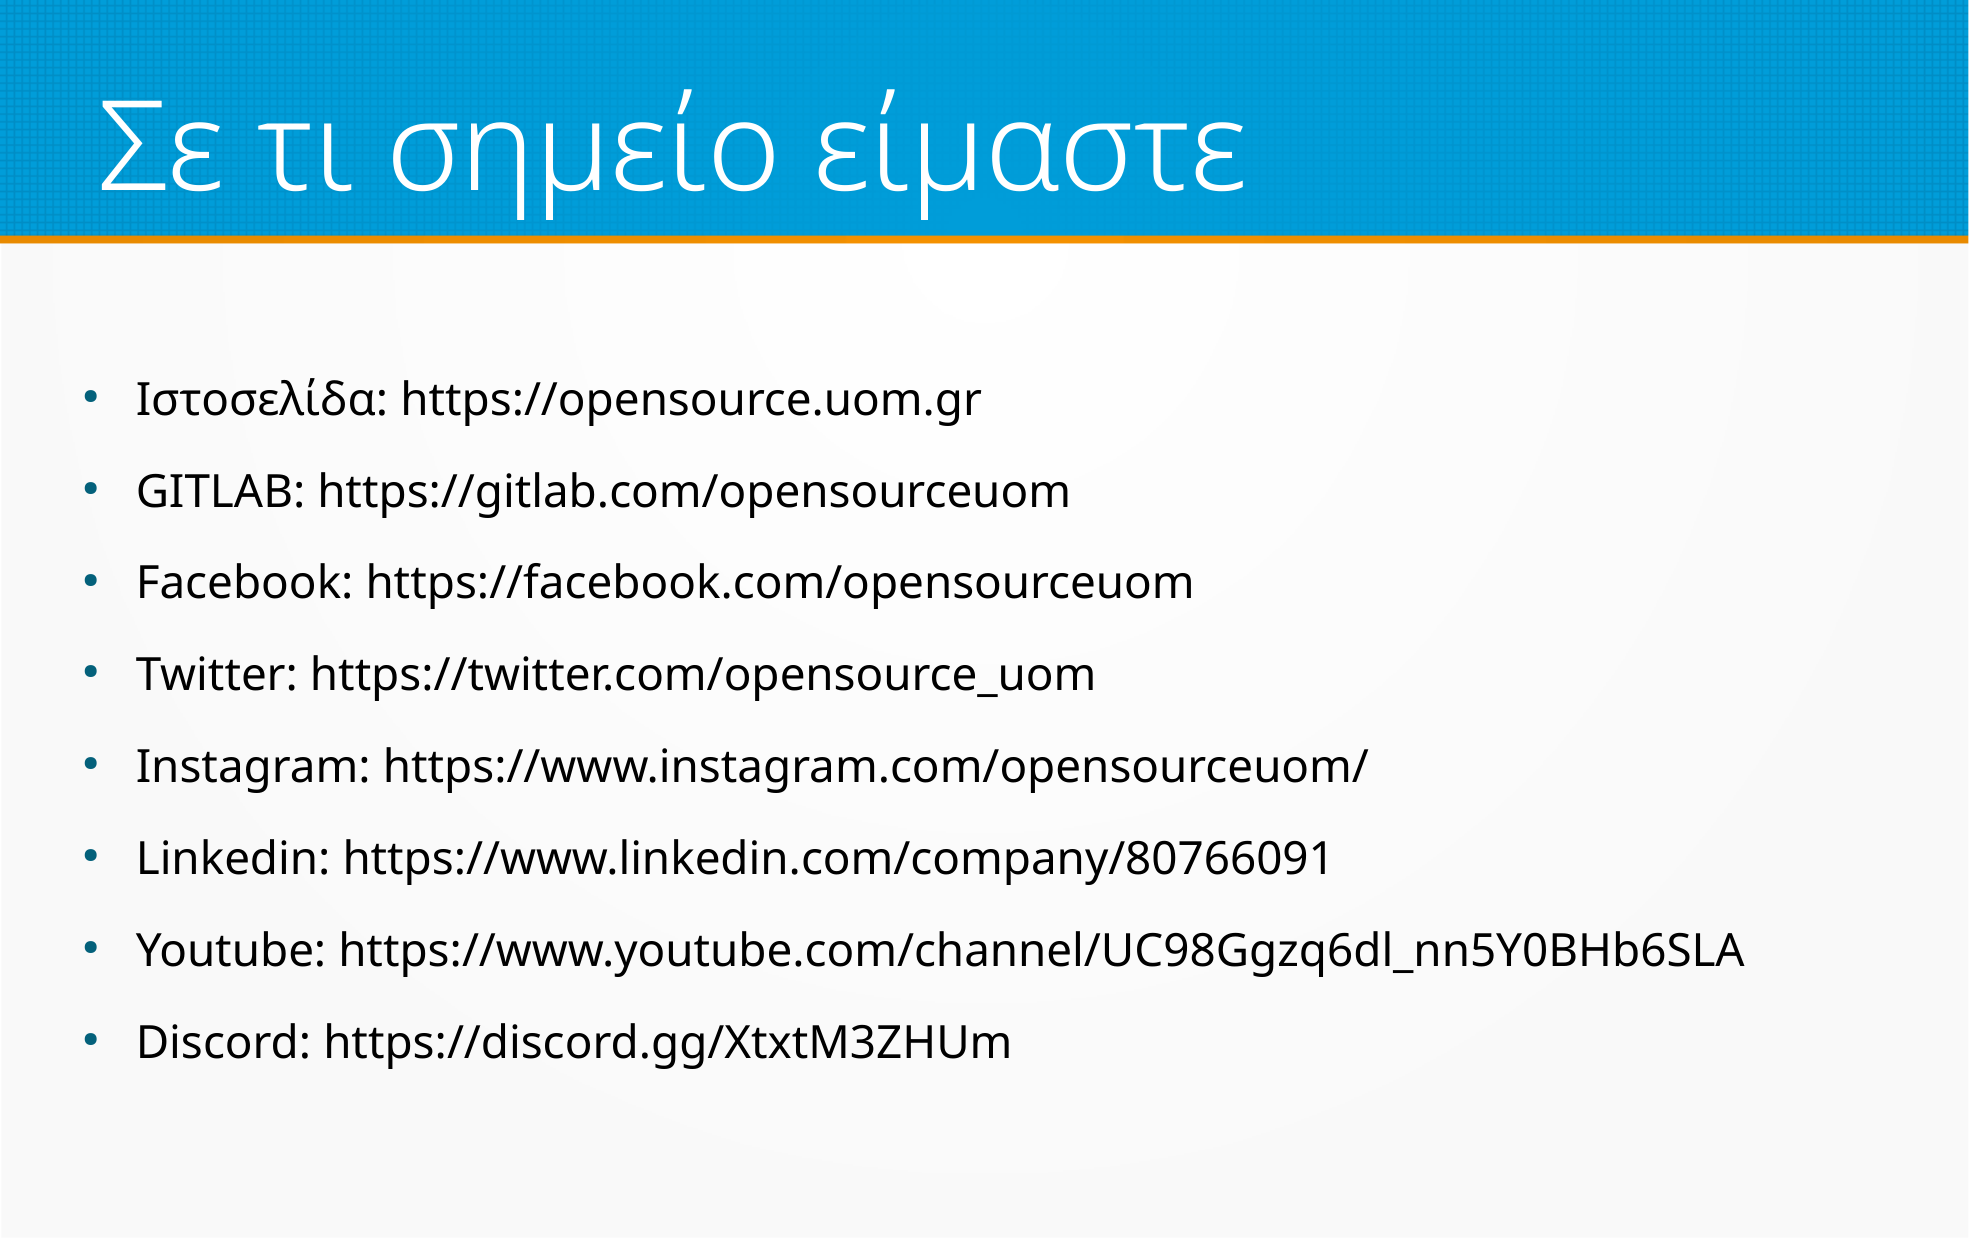

# Σε τι σημείο είμαστε
Ιστοσελίδα: https://opensource.uom.gr
GITLAB: https://gitlab.com/opensourceuom
Facebook: https://facebook.com/opensourceuom
Twitter: https://twitter.com/opensource_uom
Instagram: https://www.instagram.com/opensourceuom/
Linkedin: https://www.linkedin.com/company/80766091
Youtube: https://www.youtube.com/channel/UC98Ggzq6dl_nn5Y0BHb6SLA
Discord: https://discord.gg/XtxtM3ZHUm